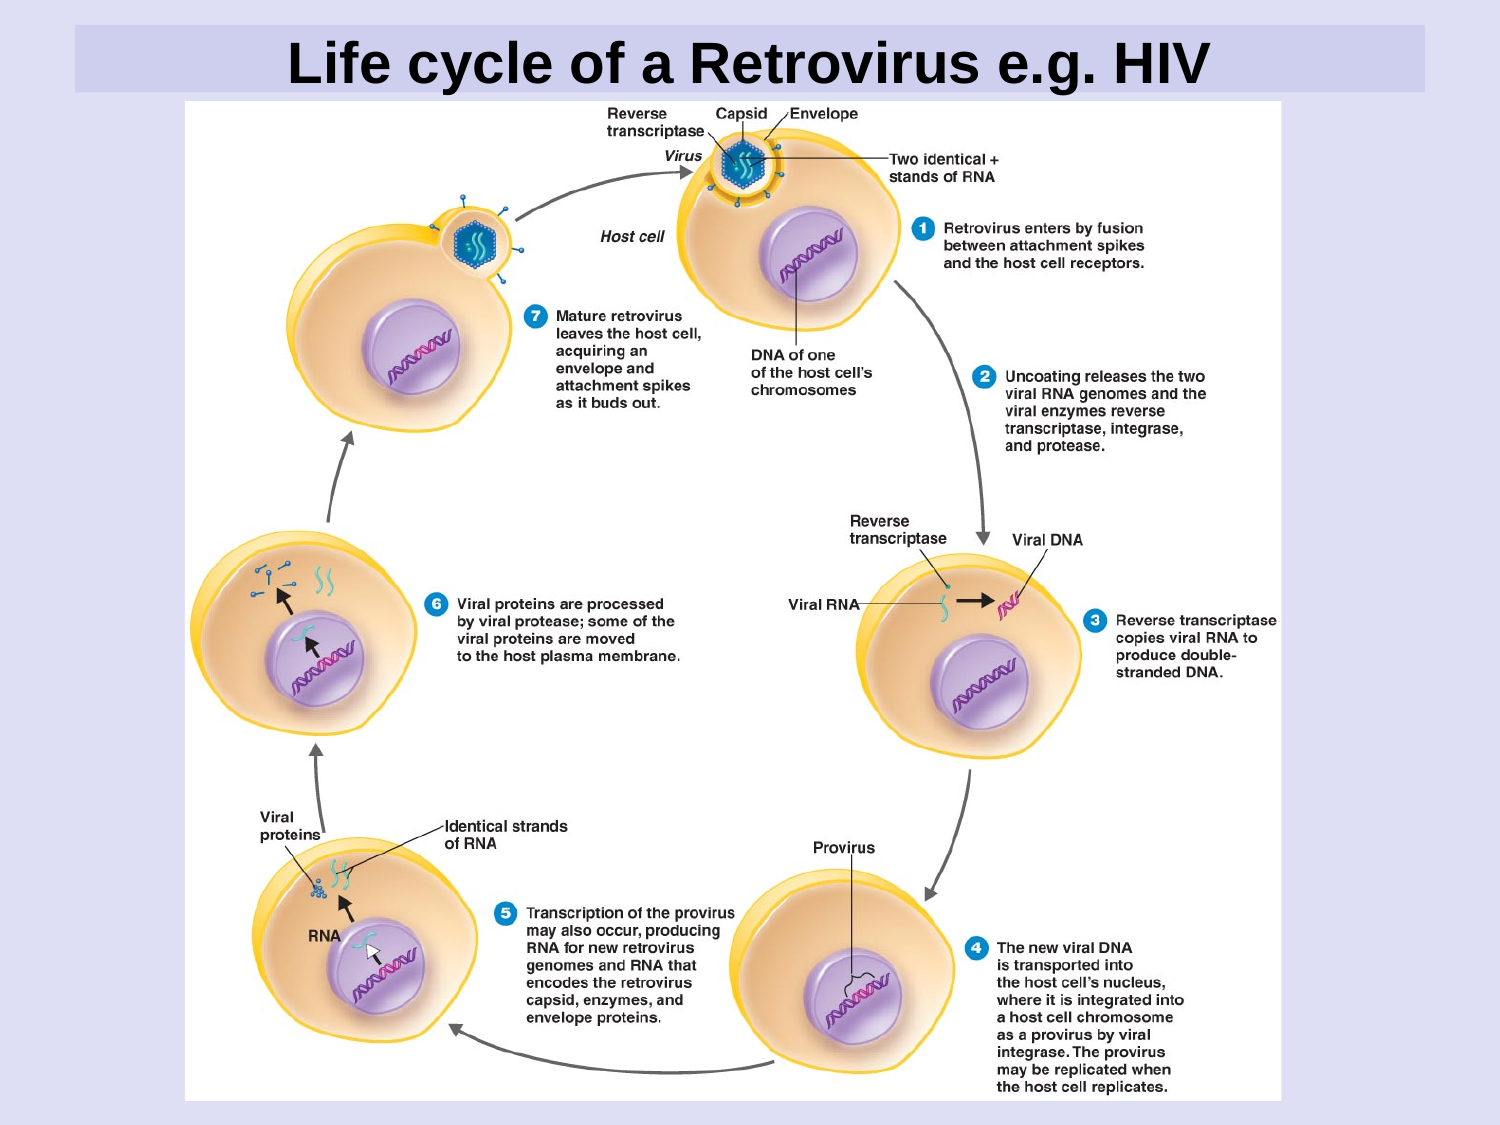

# Life cycle of a Retrovirus e.g. HIV